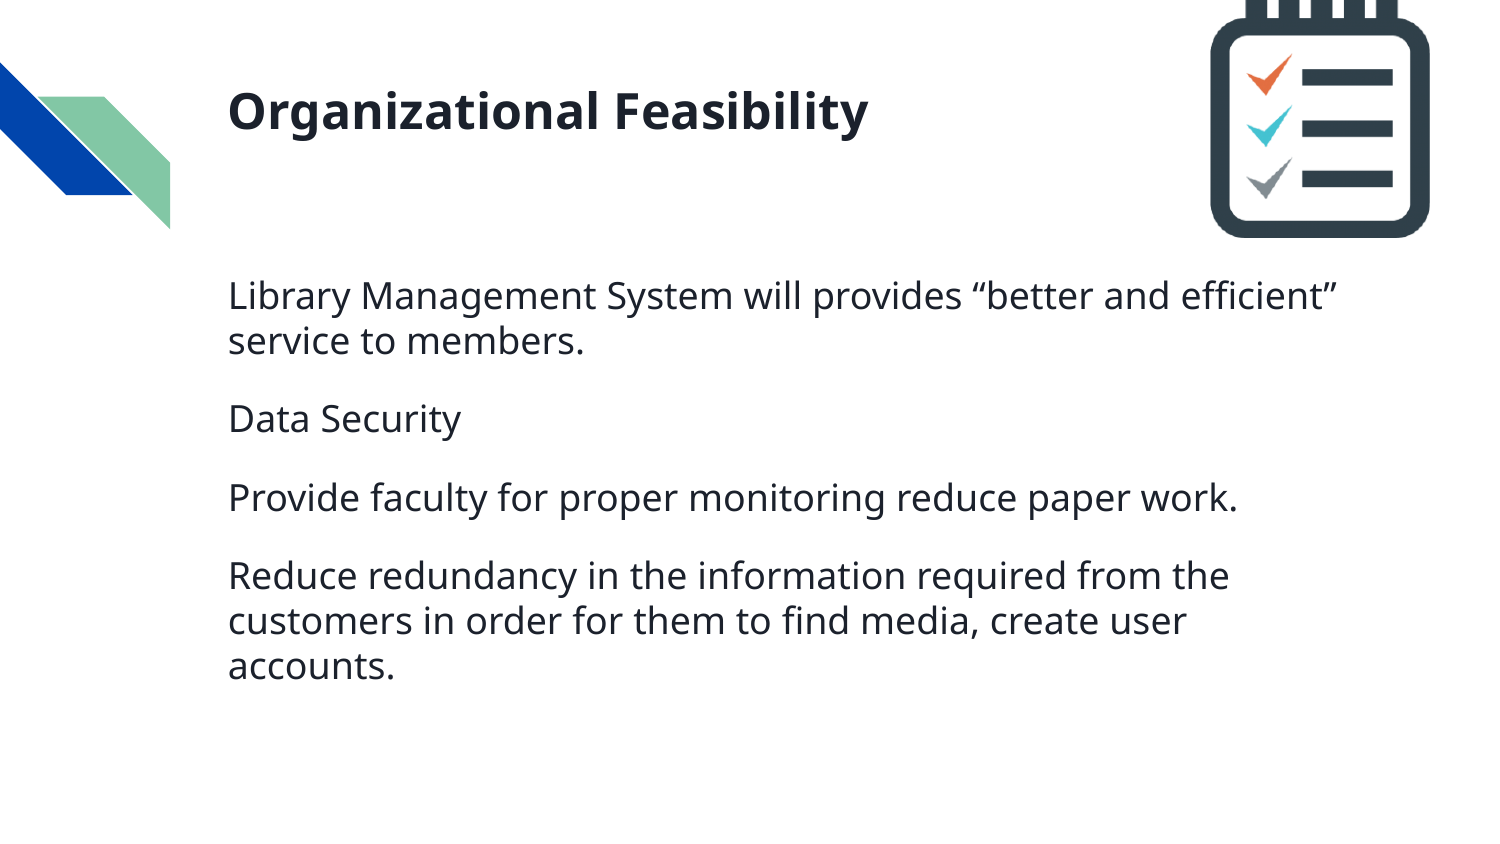

# Organizational Feasibility
Library Management System will provides “better and efficient” service to members.
Data Security
Provide faculty for proper monitoring reduce paper work.
Reduce redundancy in the information required from the customers in order for them to find media, create user accounts.